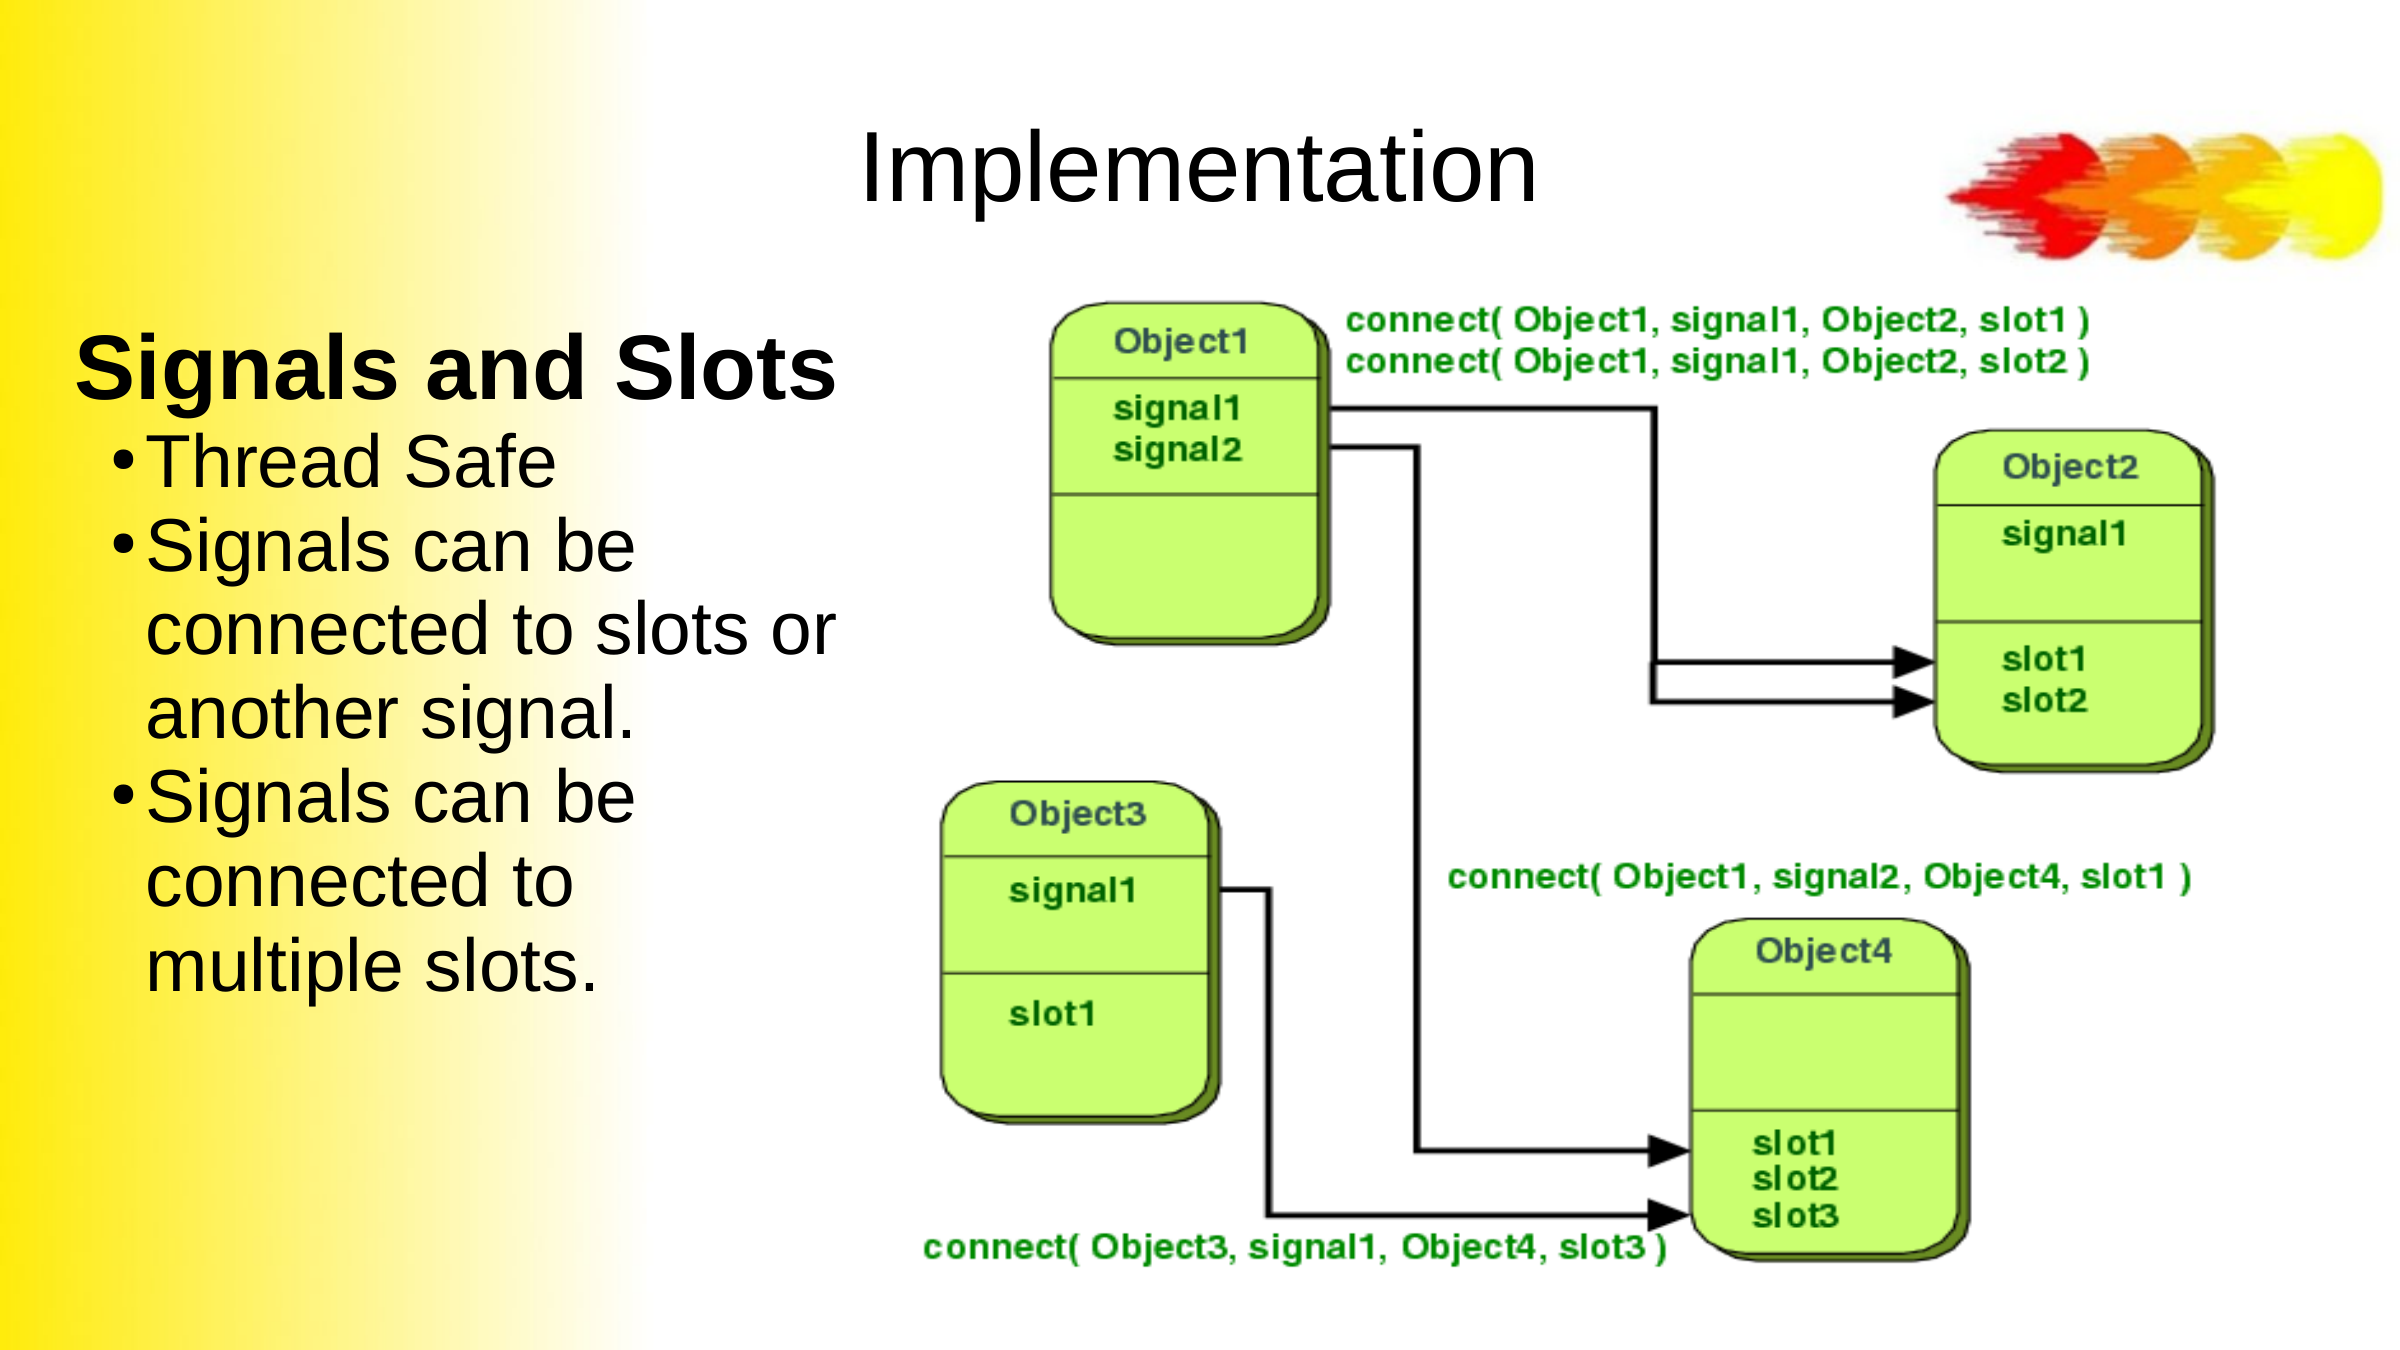

# Implementation
Signals and Slots
Thread Safe
Signals can be connected to slots or another signal.
Signals can be connected to multiple slots.